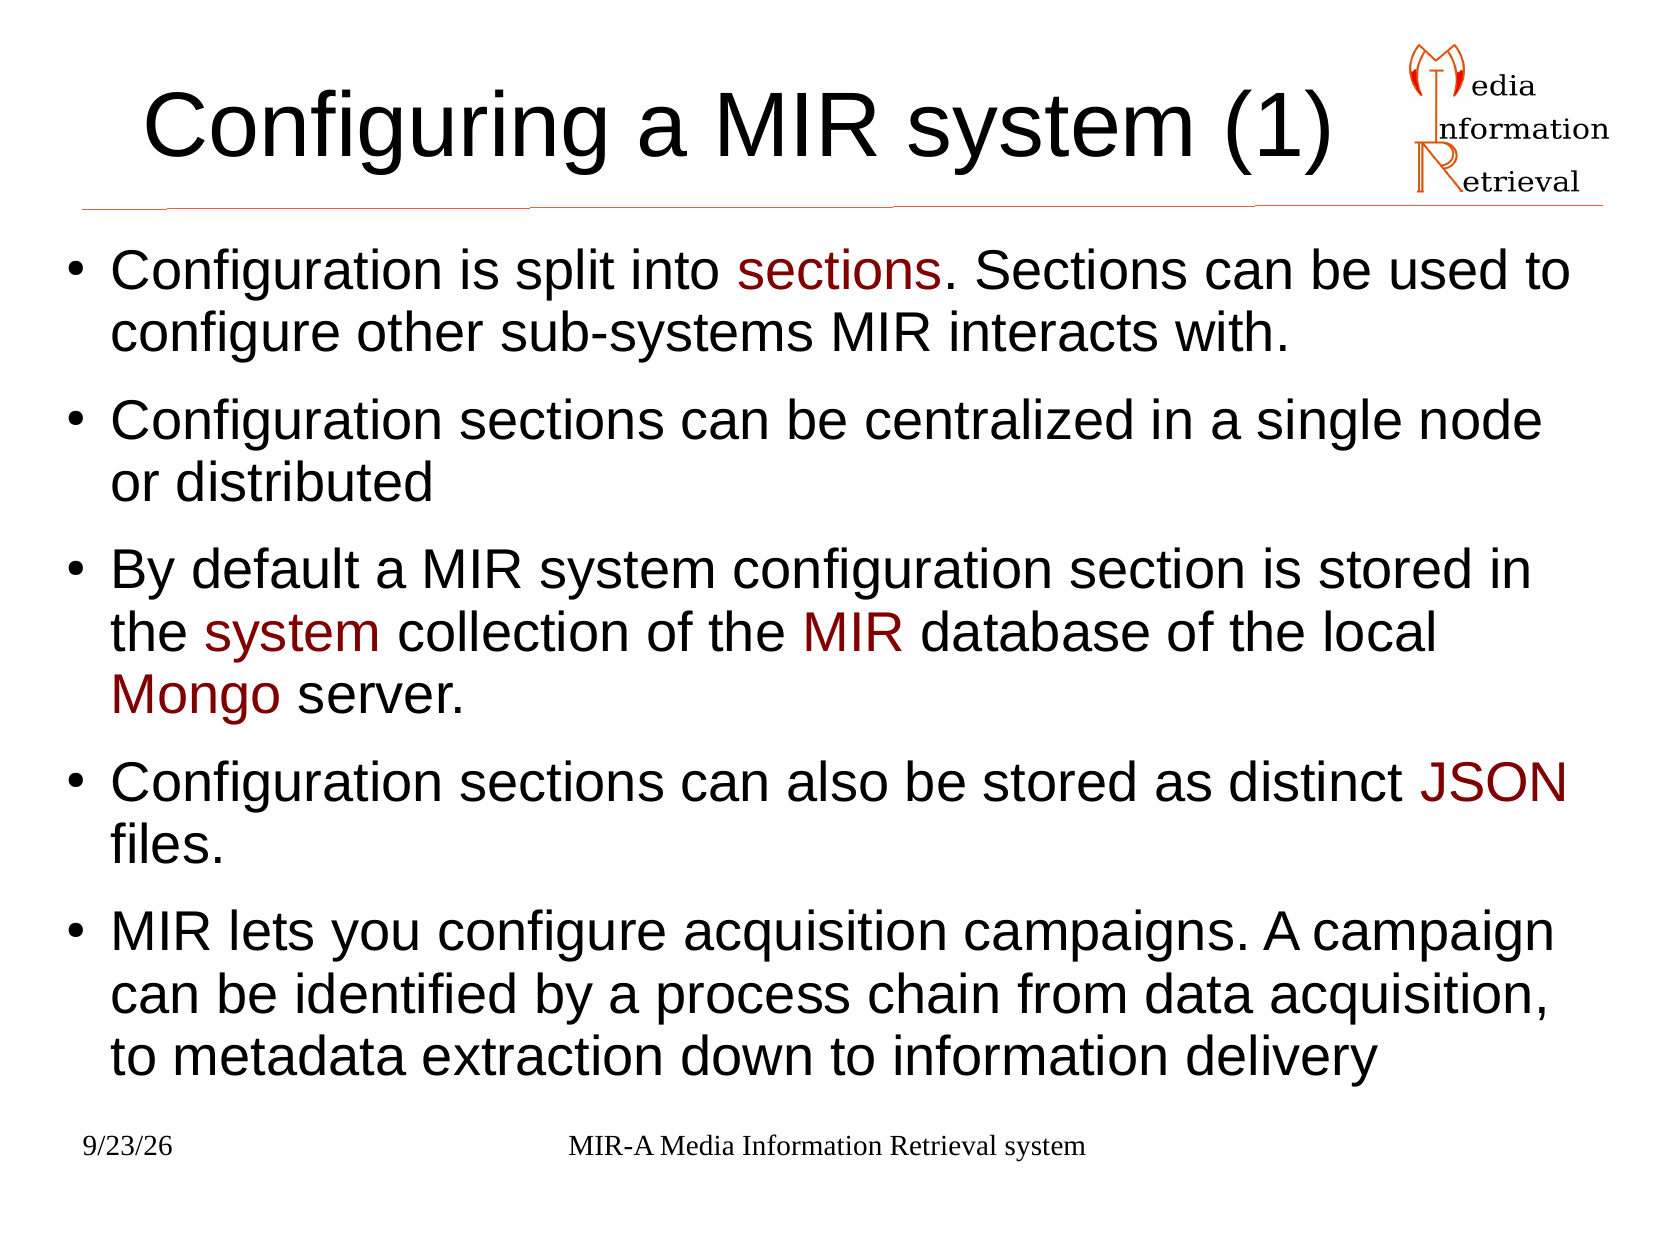

# Configuring a MIR system (1)
Configuration is split into sections. Sections can be used to configure other sub-systems MIR interacts with.
Configuration sections can be centralized in a single node or distributed
By default a MIR system configuration section is stored in the system collection of the MIR database of the local Mongo server.
Configuration sections can also be stored as distinct JSON files.
MIR lets you configure acquisition campaigns. A campaign can be identified by a process chain from data acquisition, to metadata extraction down to information delivery